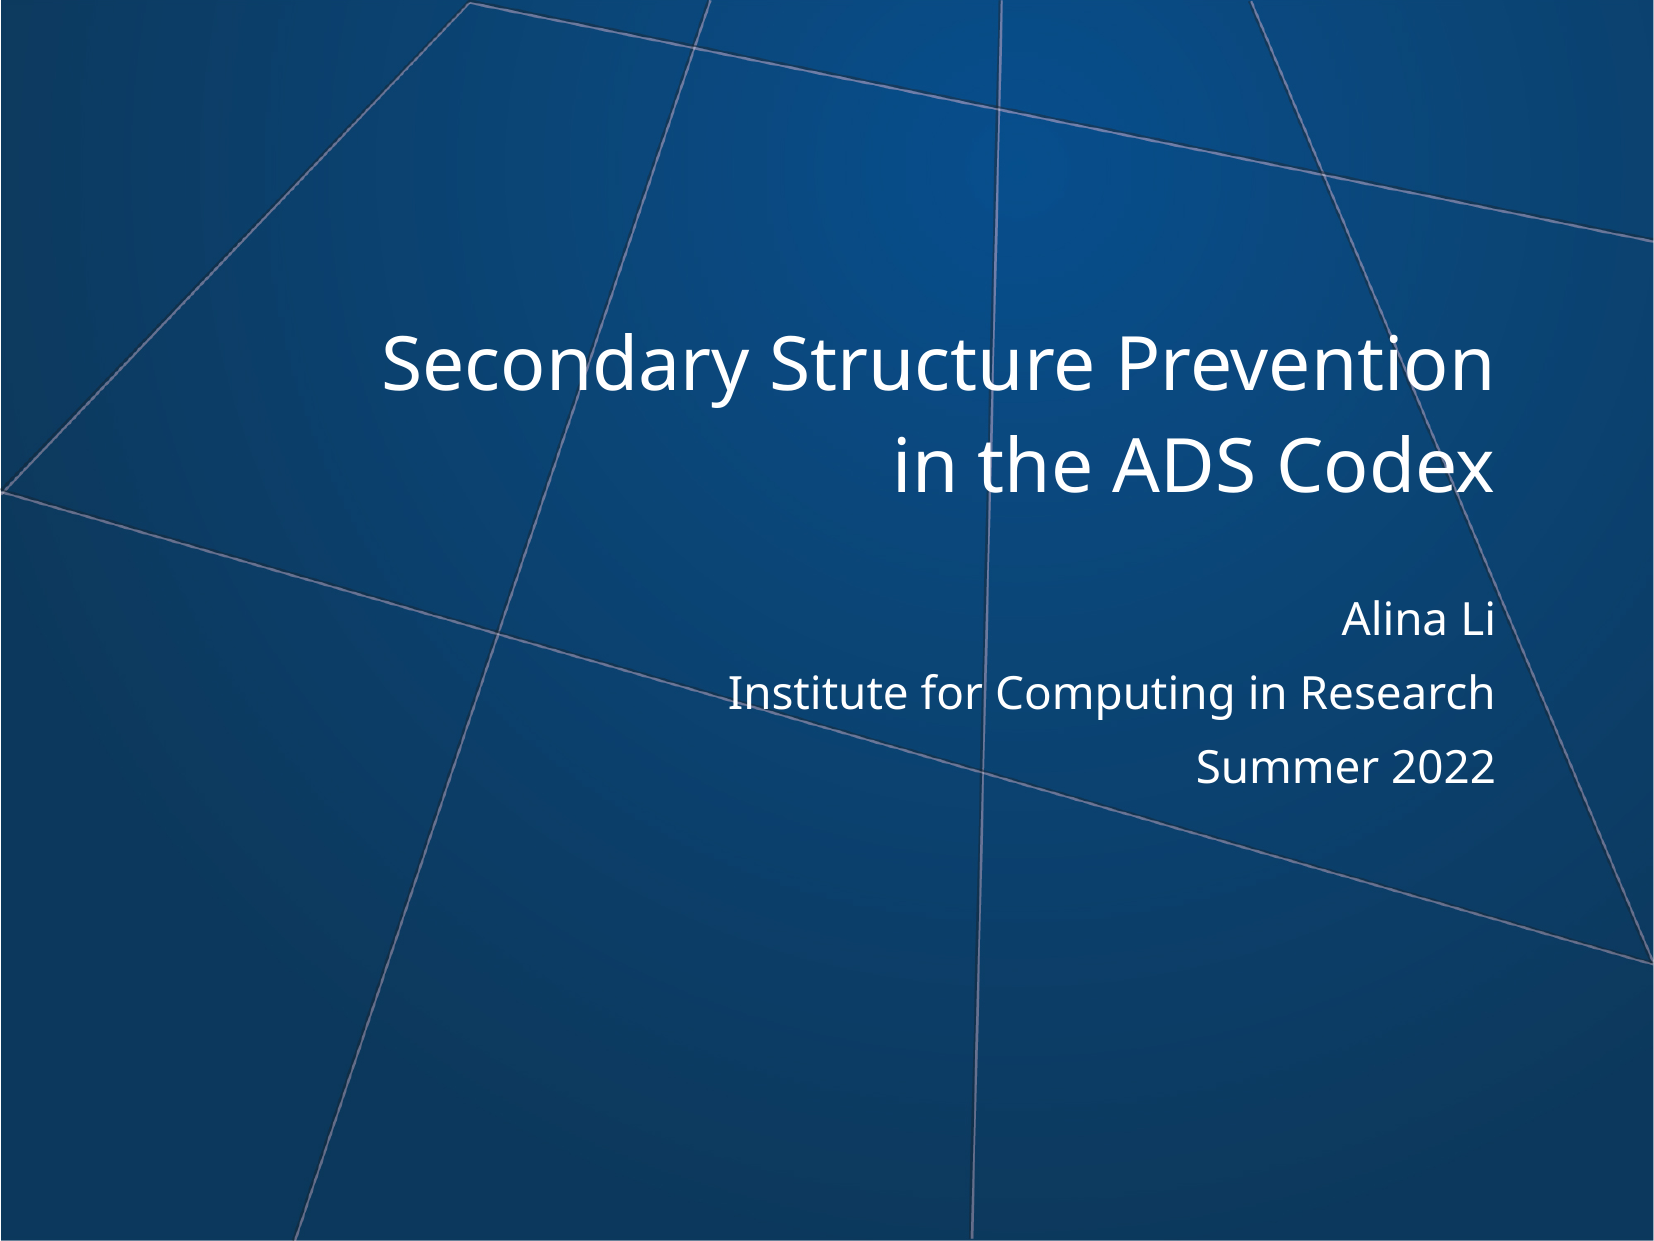

# Secondary Structure Prevention in the ADS Codex
Alina Li
Institute for Computing in Research
Summer 2022